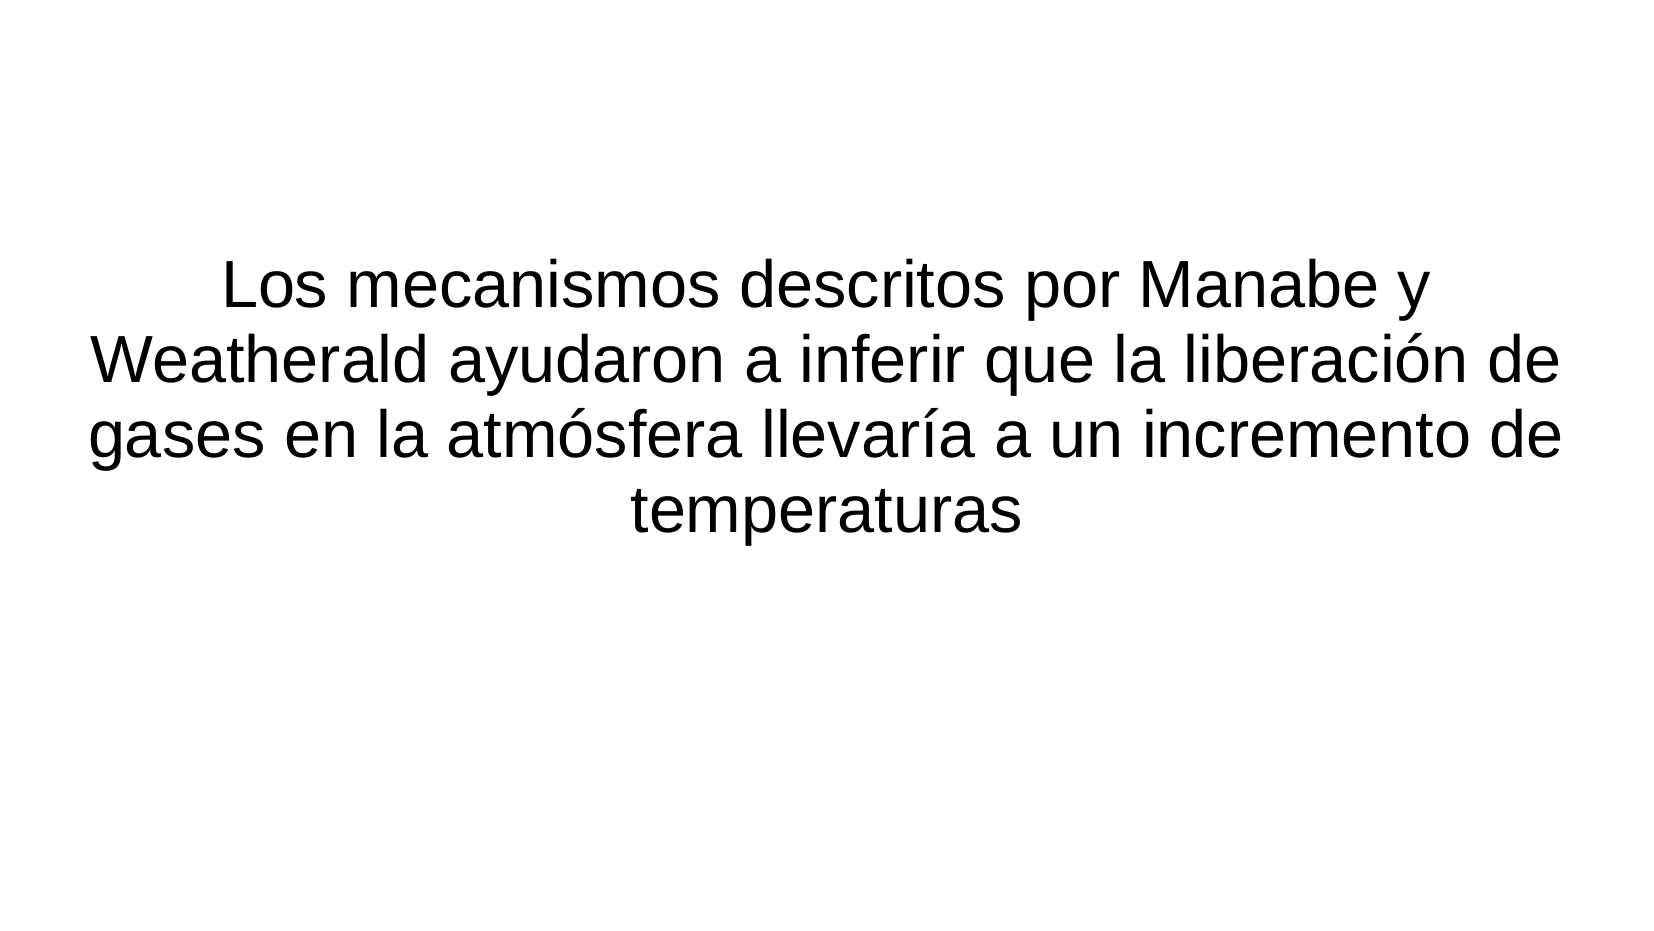

# Los mecanismos descritos por Manabe y Weatherald ayudaron a inferir que la liberación de gases en la atmósfera llevaría a un incremento de temperaturas